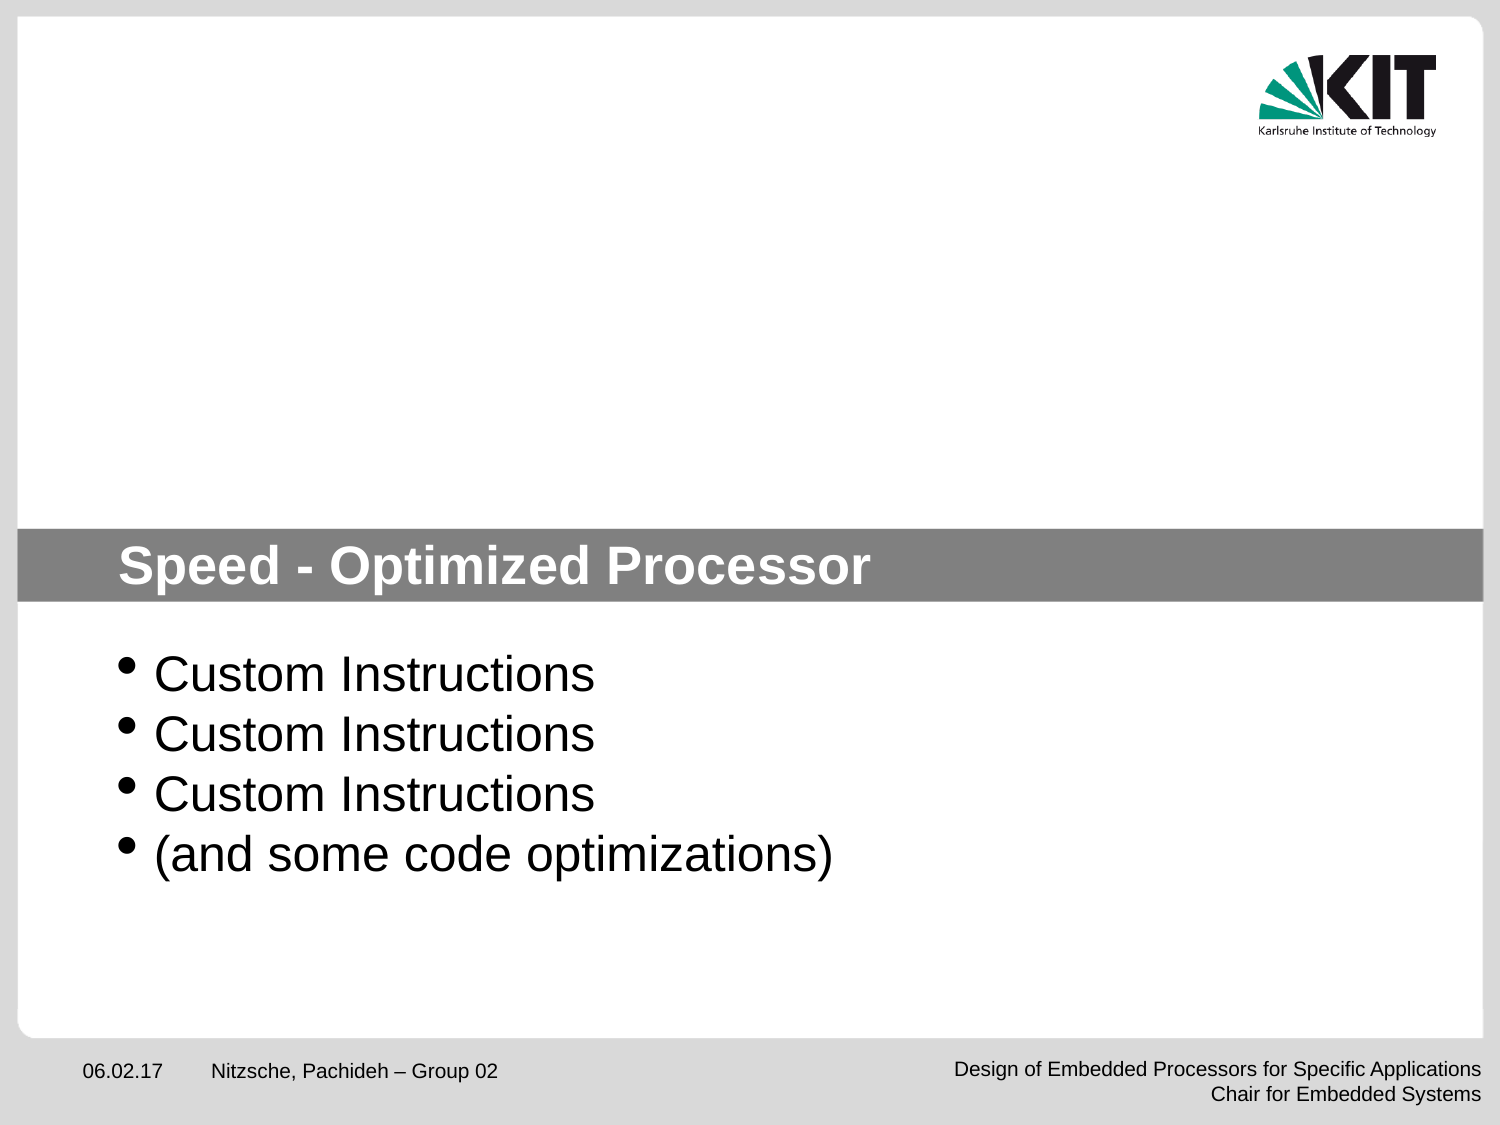

Speed - Optimized Processor
Custom Instructions
Custom Instructions
Custom Instructions
(and some code optimizations)
Nitzsche, Pachideh – Group 02